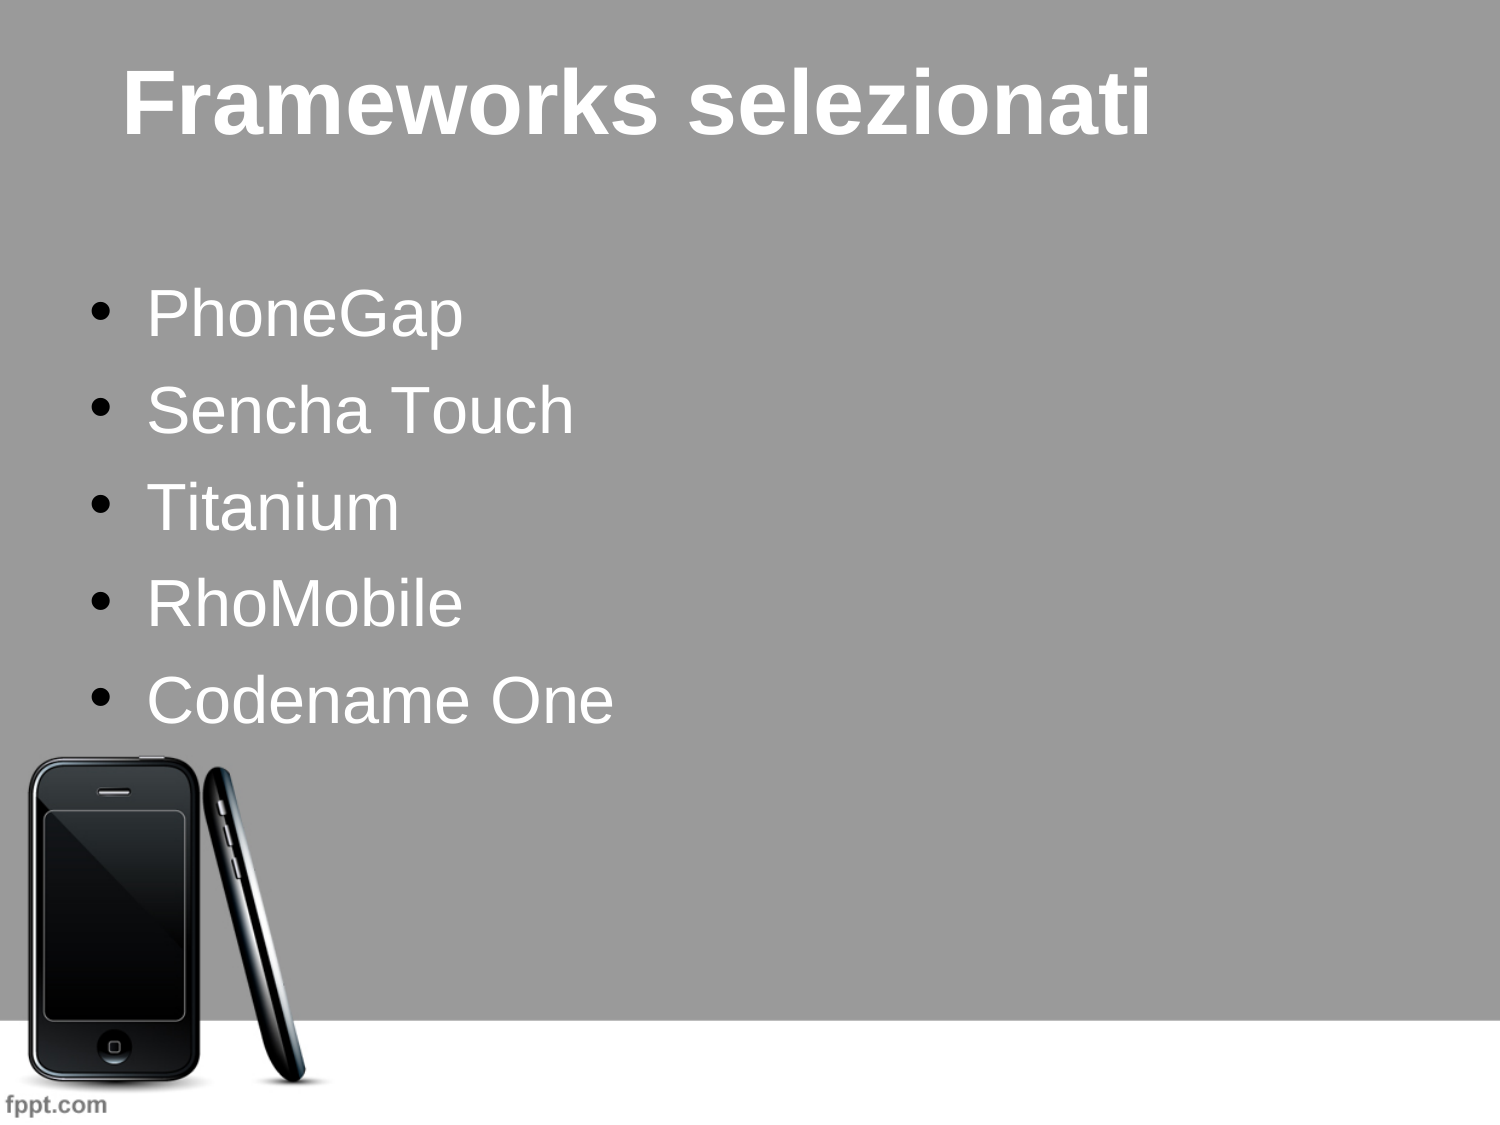

Frameworks selezionati
#
PhoneGap
Sencha Touch
Titanium
RhoMobile
Codename One